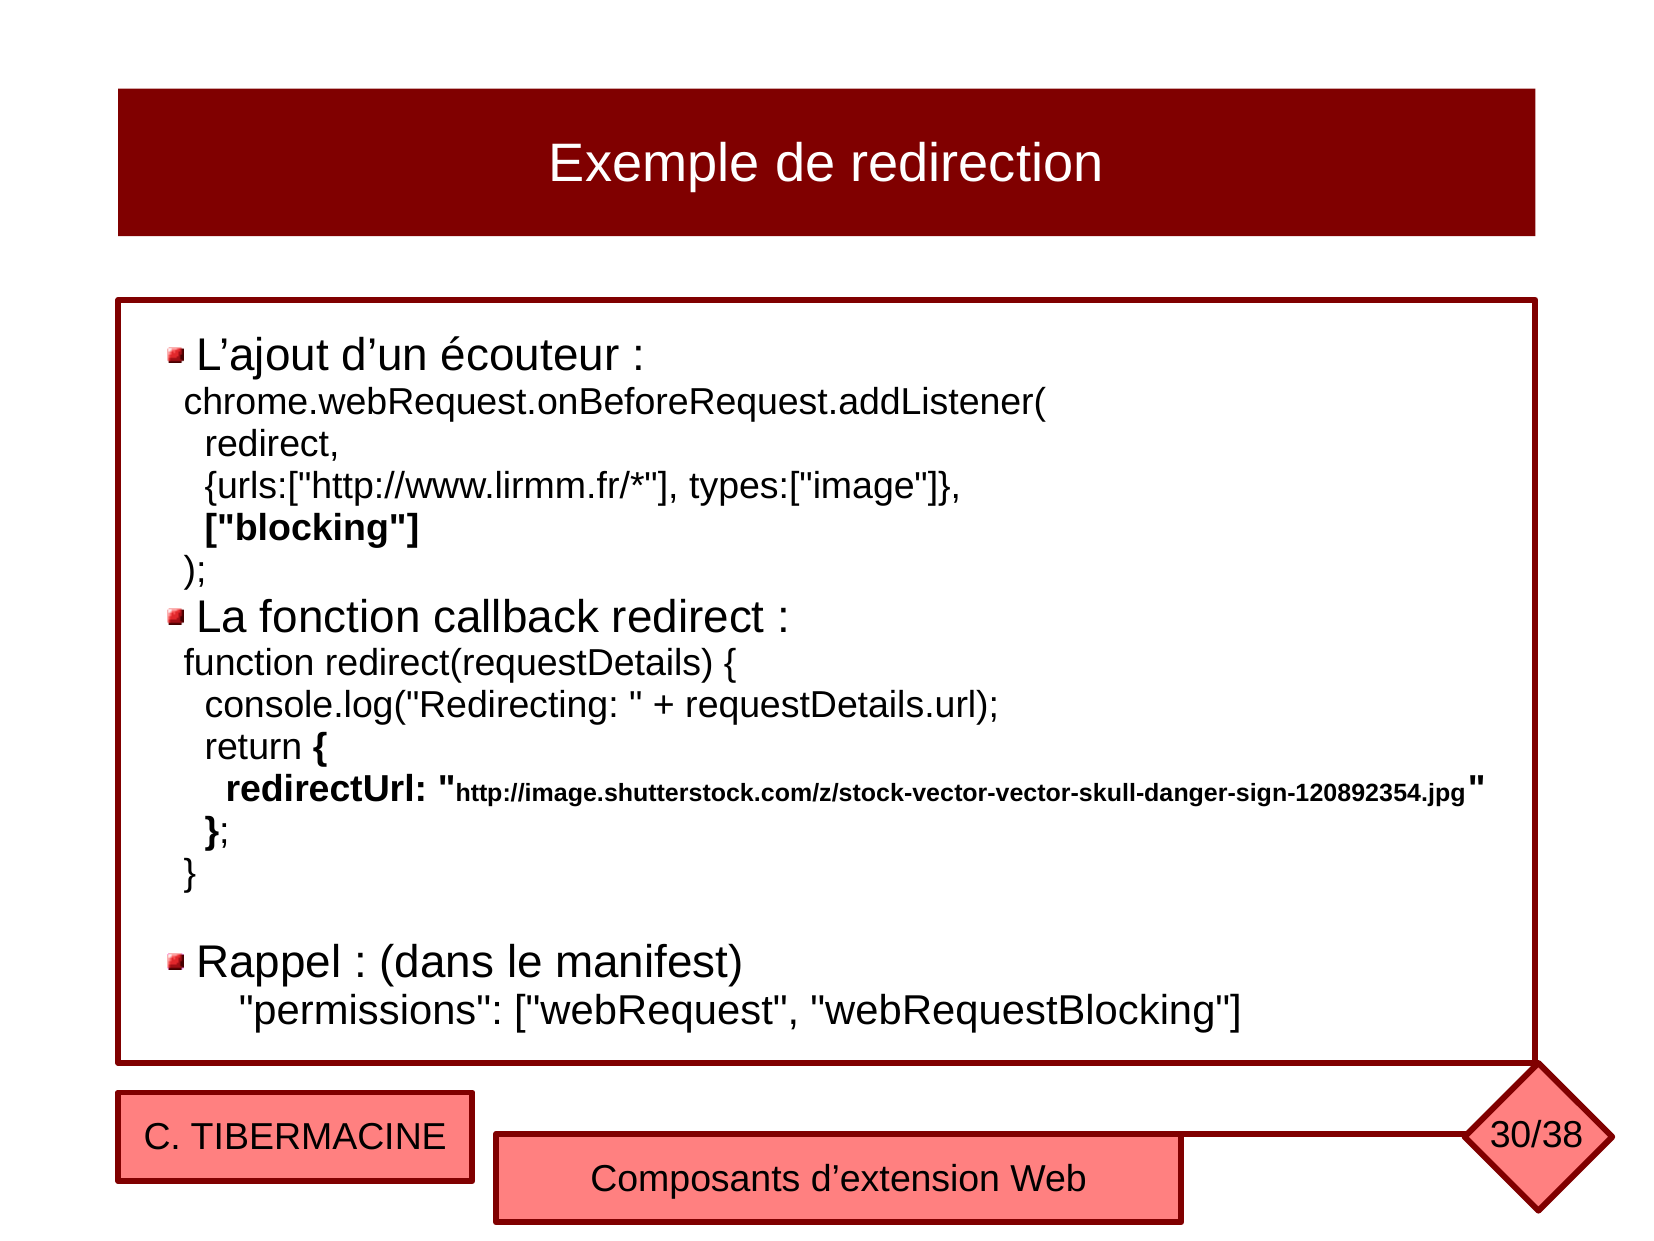

Exemple de redirection
 L’ajout d’un écouteur :
chrome.webRequest.onBeforeRequest.addListener(
 redirect,
 {urls:["http://www.lirmm.fr/*"], types:["image"]},
 ["blocking"]
);
 La fonction callback redirect :
function redirect(requestDetails) {
 console.log("Redirecting: " + requestDetails.url);
 return {
 redirectUrl: "http://image.shutterstock.com/z/stock-vector-vector-skull-danger-sign-120892354.jpg"
 };
}
 Rappel : (dans le manifest)
"permissions": ["webRequest", "webRequestBlocking"]
C. TIBERMACINE
Composants d’extension Web